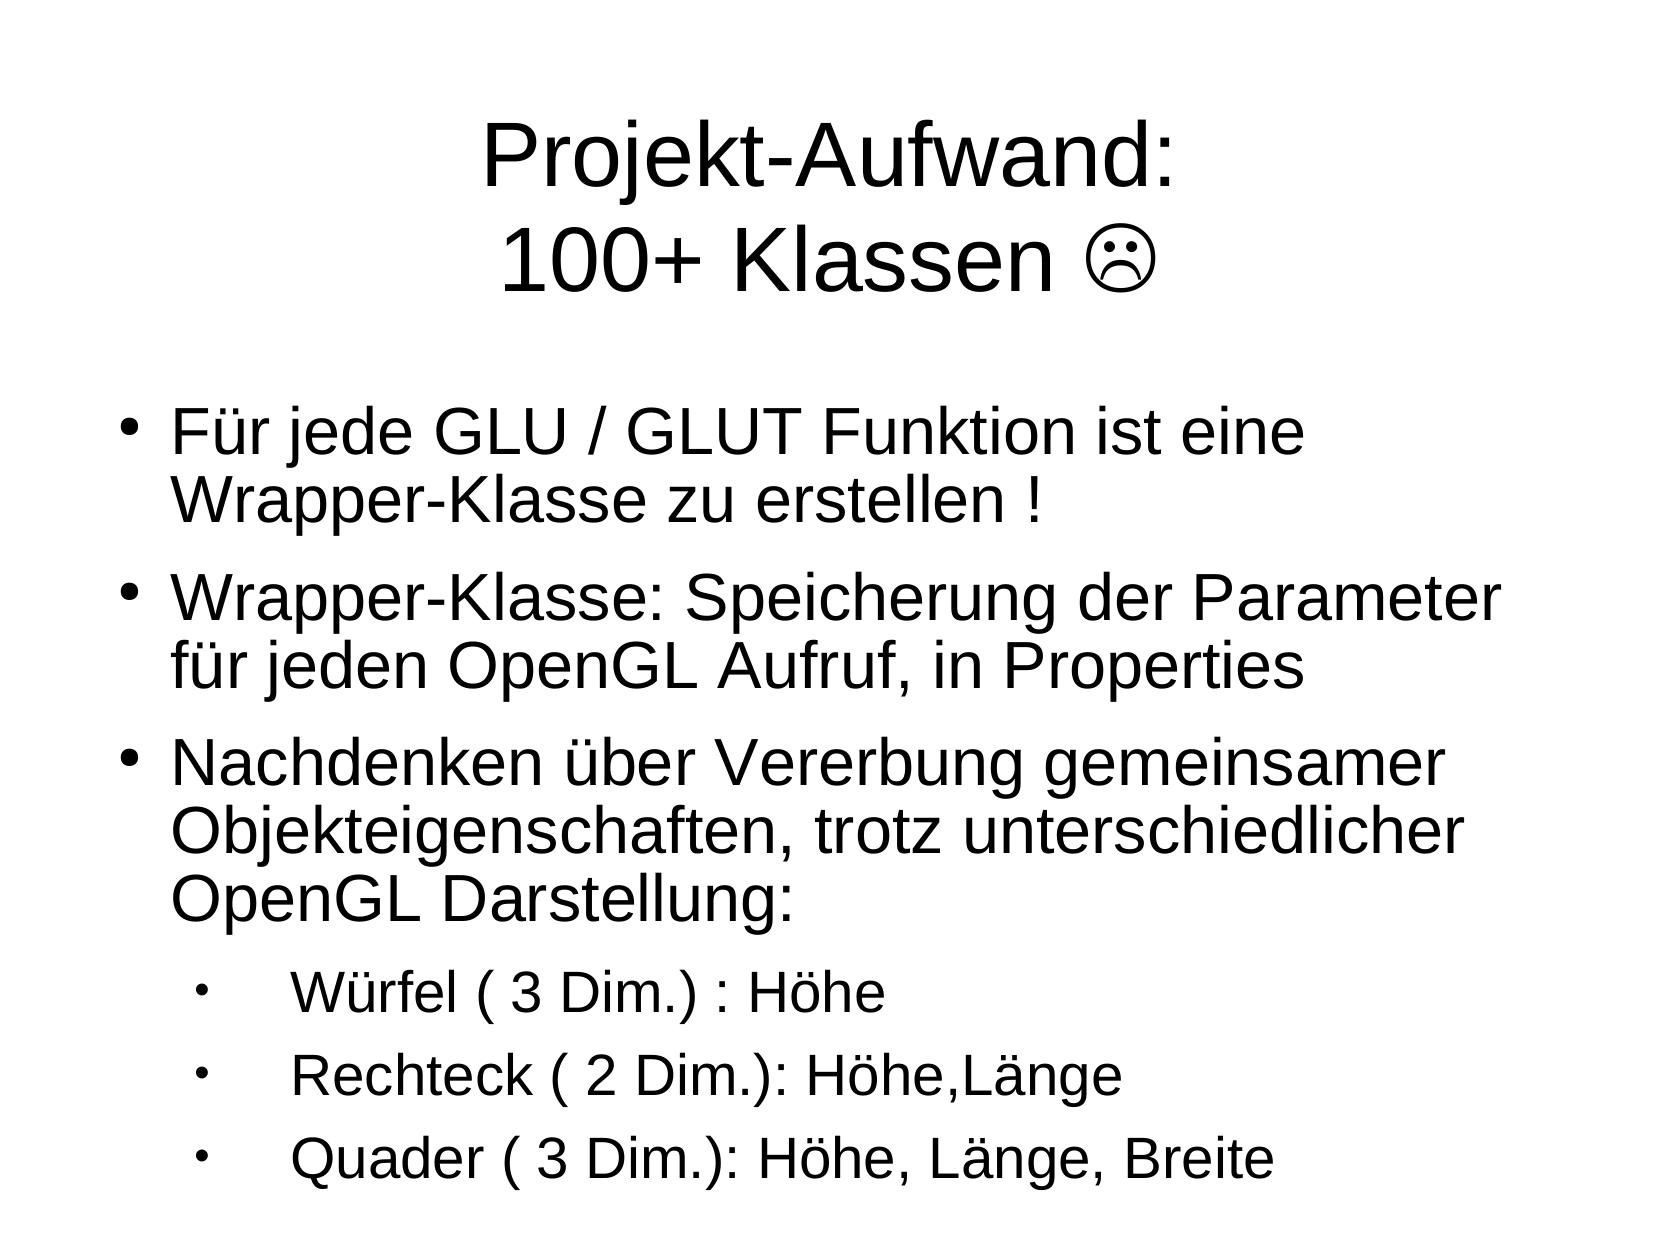

# Projekt-Aufwand: 100+ Klassen 
Für jede GLU / GLUT Funktion ist eine Wrapper-Klasse zu erstellen !
Wrapper-Klasse: Speicherung der Parameter für jeden OpenGL Aufruf, in Properties
Nachdenken über Vererbung gemeinsamer Objekteigenschaften, trotz unterschiedlicher OpenGL Darstellung:
 Würfel ( 3 Dim.) : Höhe
 Rechteck ( 2 Dim.): Höhe,Länge
 Quader ( 3 Dim.): Höhe, Länge, Breite